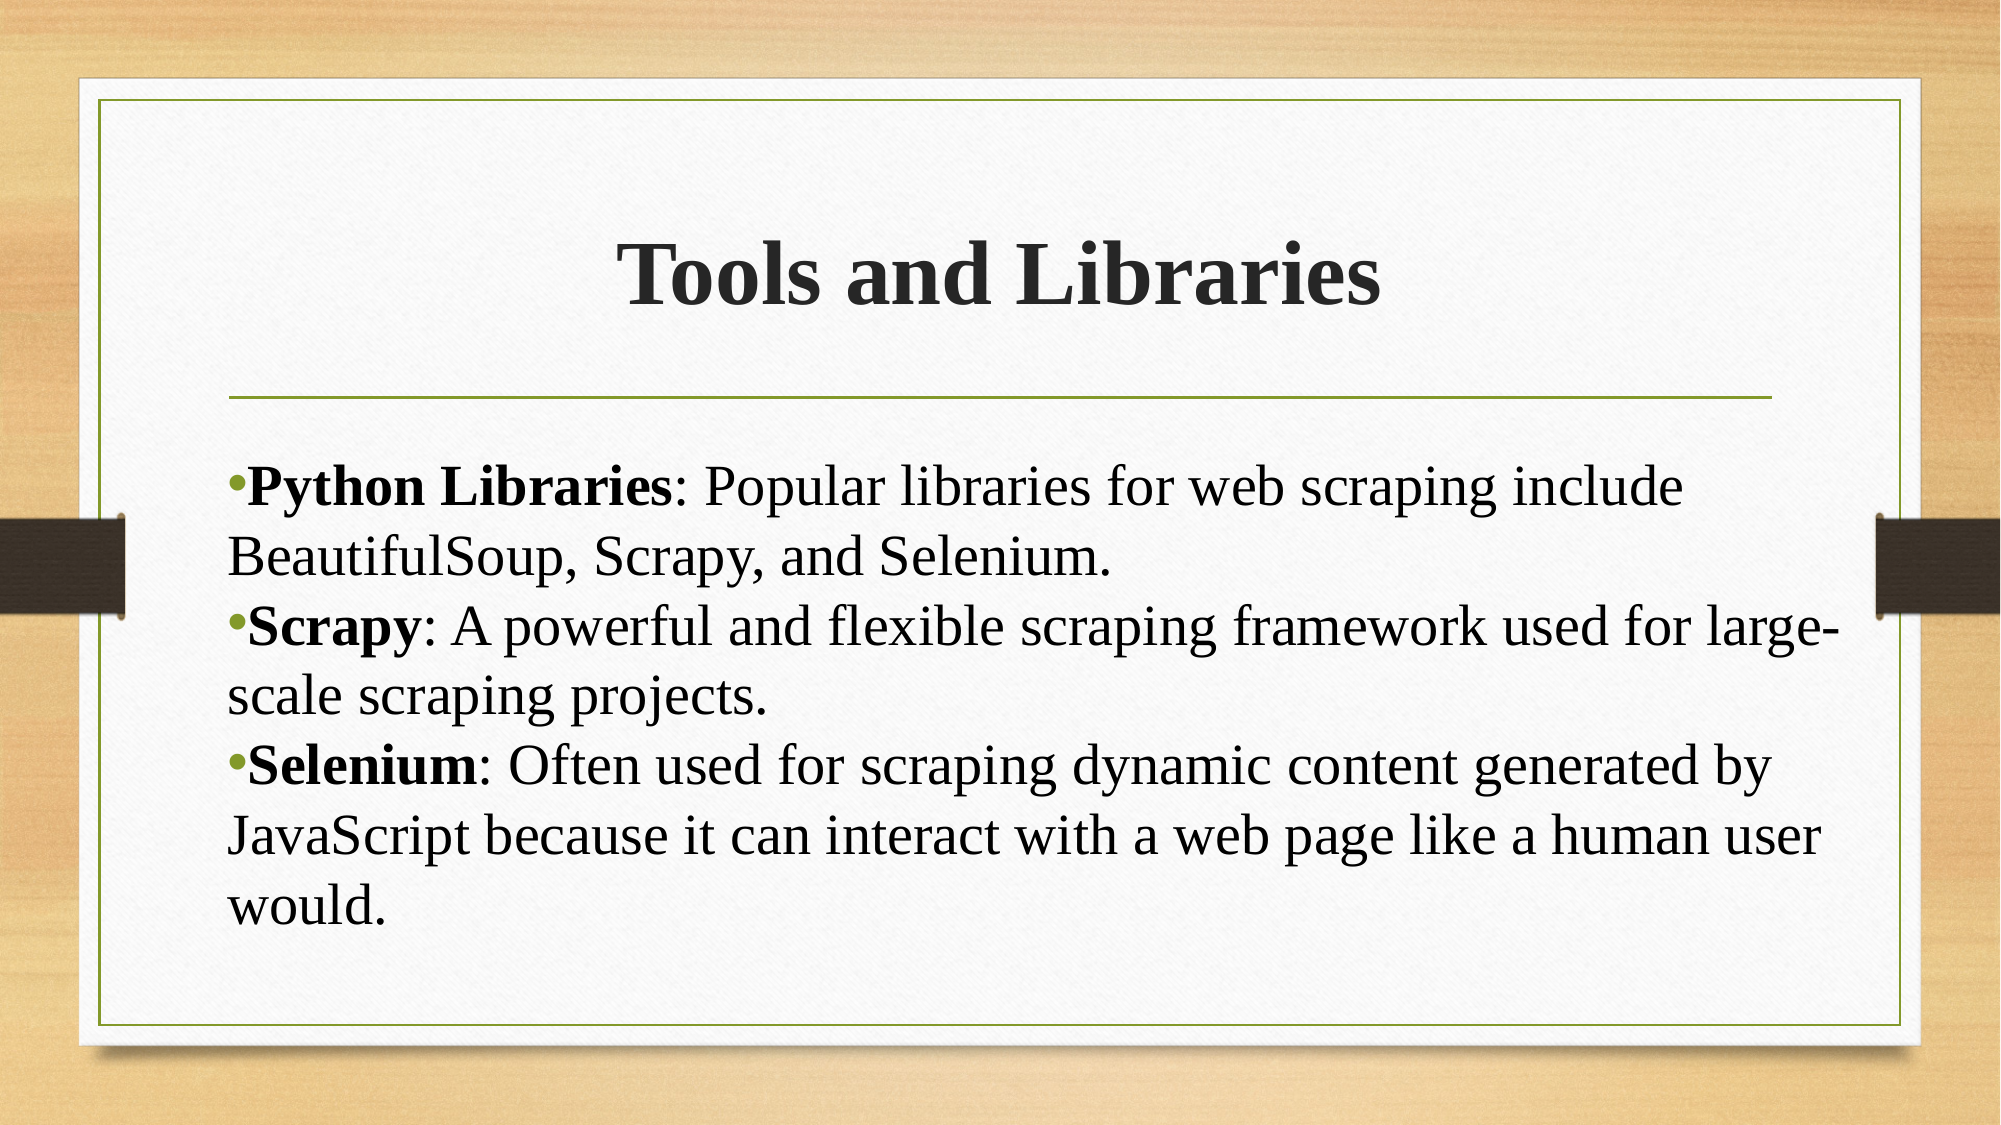

# Tools and Libraries
Python Libraries: Popular libraries for web scraping include BeautifulSoup, Scrapy, and Selenium.
Scrapy: A powerful and flexible scraping framework used for large-scale scraping projects.
Selenium: Often used for scraping dynamic content generated by JavaScript because it can interact with a web page like a human user would.